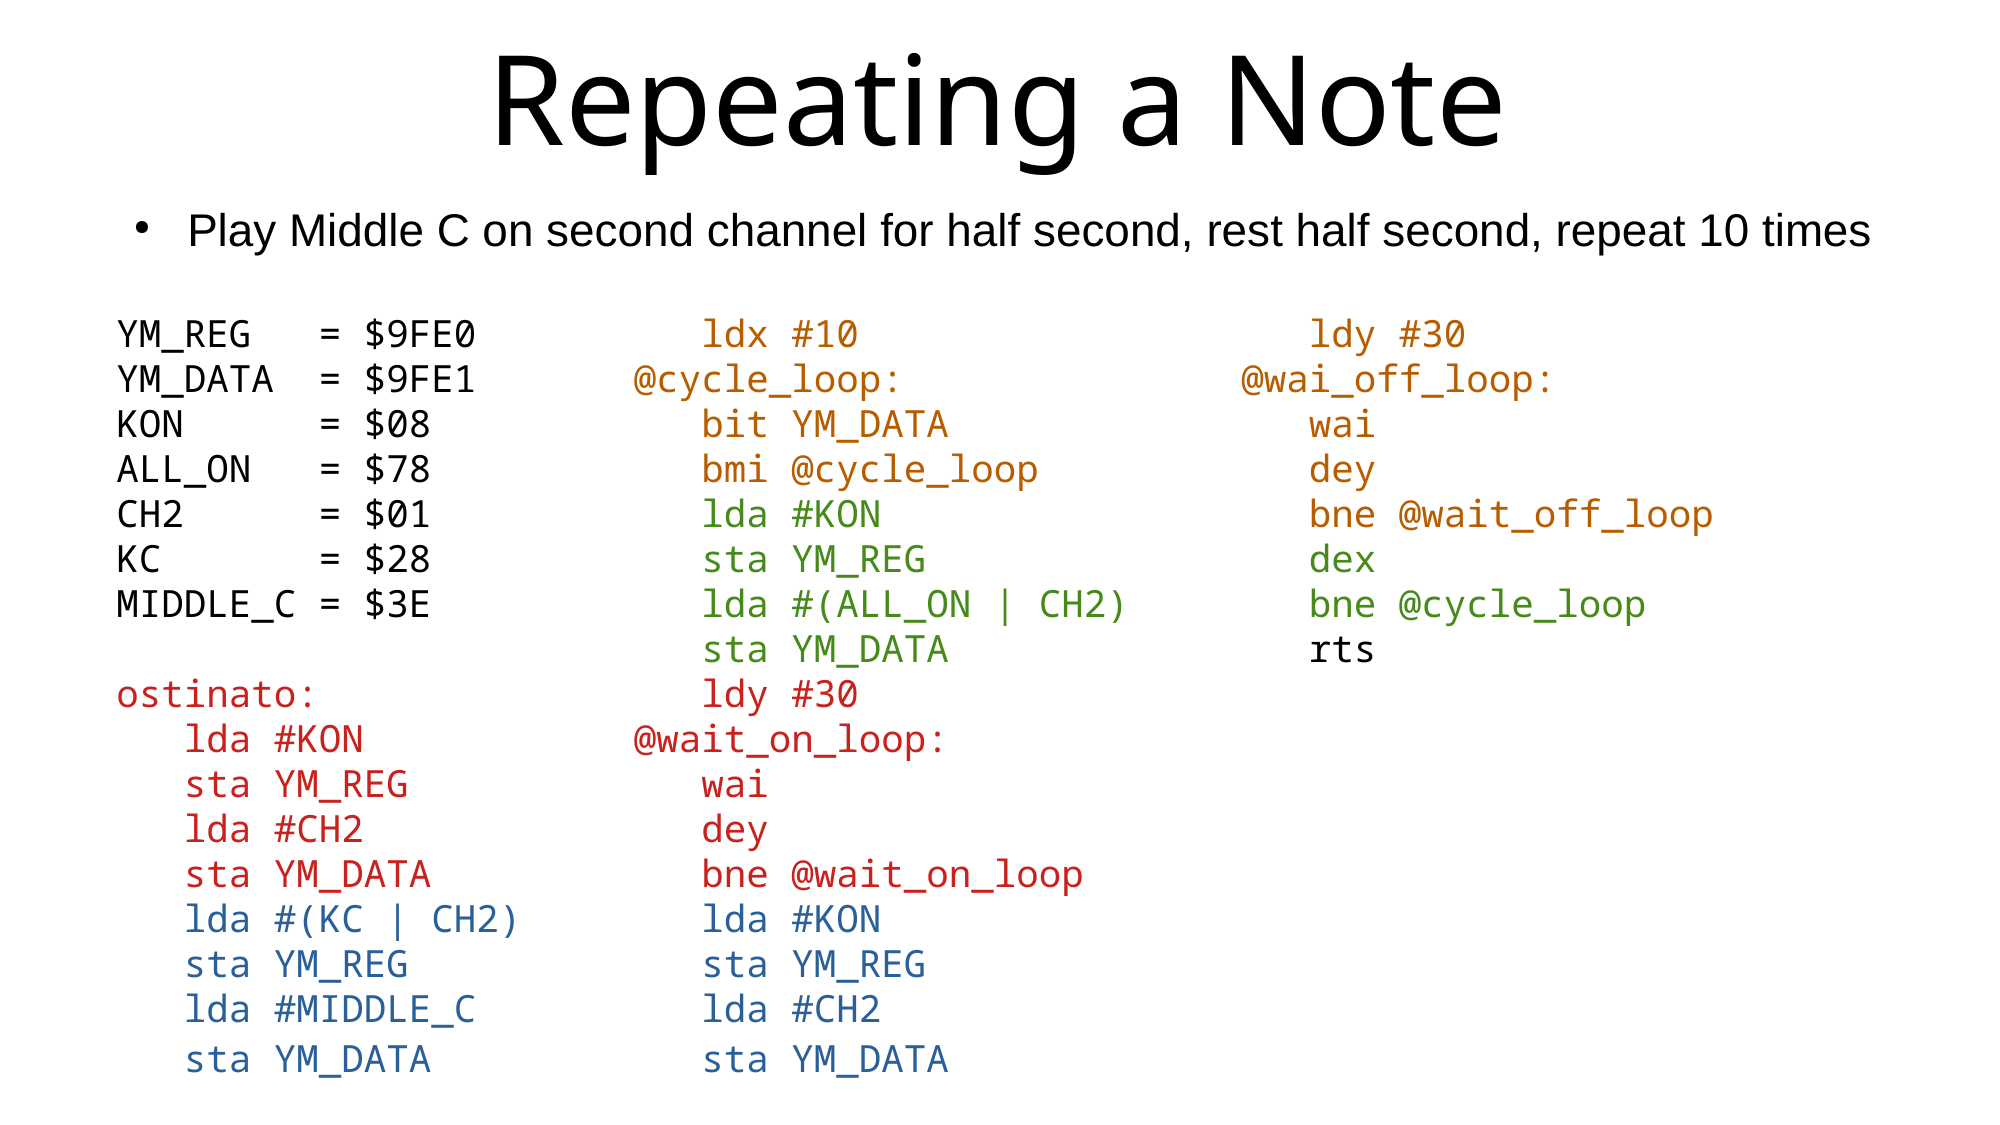

Repeating a Note
# Play Middle C on second channel for half second, rest half second, repeat 10 times
YM_REG = $9FE0 ldx #10 ldy #30
YM_DATA = $9FE1 @cycle_loop: @wai_off_loop:
KON = $08 bit YM_DATA wai
ALL_ON = $78 bmi @cycle_loop dey
CH2 = $01 lda #KON bne @wait_off_loop
KC = $28 sta YM_REG dex
MIDDLE_C = $3E lda #(ALL_ON | CH2) bne @cycle_loop
 sta YM_DATA rts
ostinato: ldy #30
 lda #KON @wait_on_loop:
 sta YM_REG wai
 lda #CH2 dey
 sta YM_DATA bne @wait_on_loop
 lda #(KC | CH2) lda #KON
 sta YM_REG sta YM_REG
 lda #MIDDLE_C lda #CH2
 sta YM_DATA sta YM_DATA